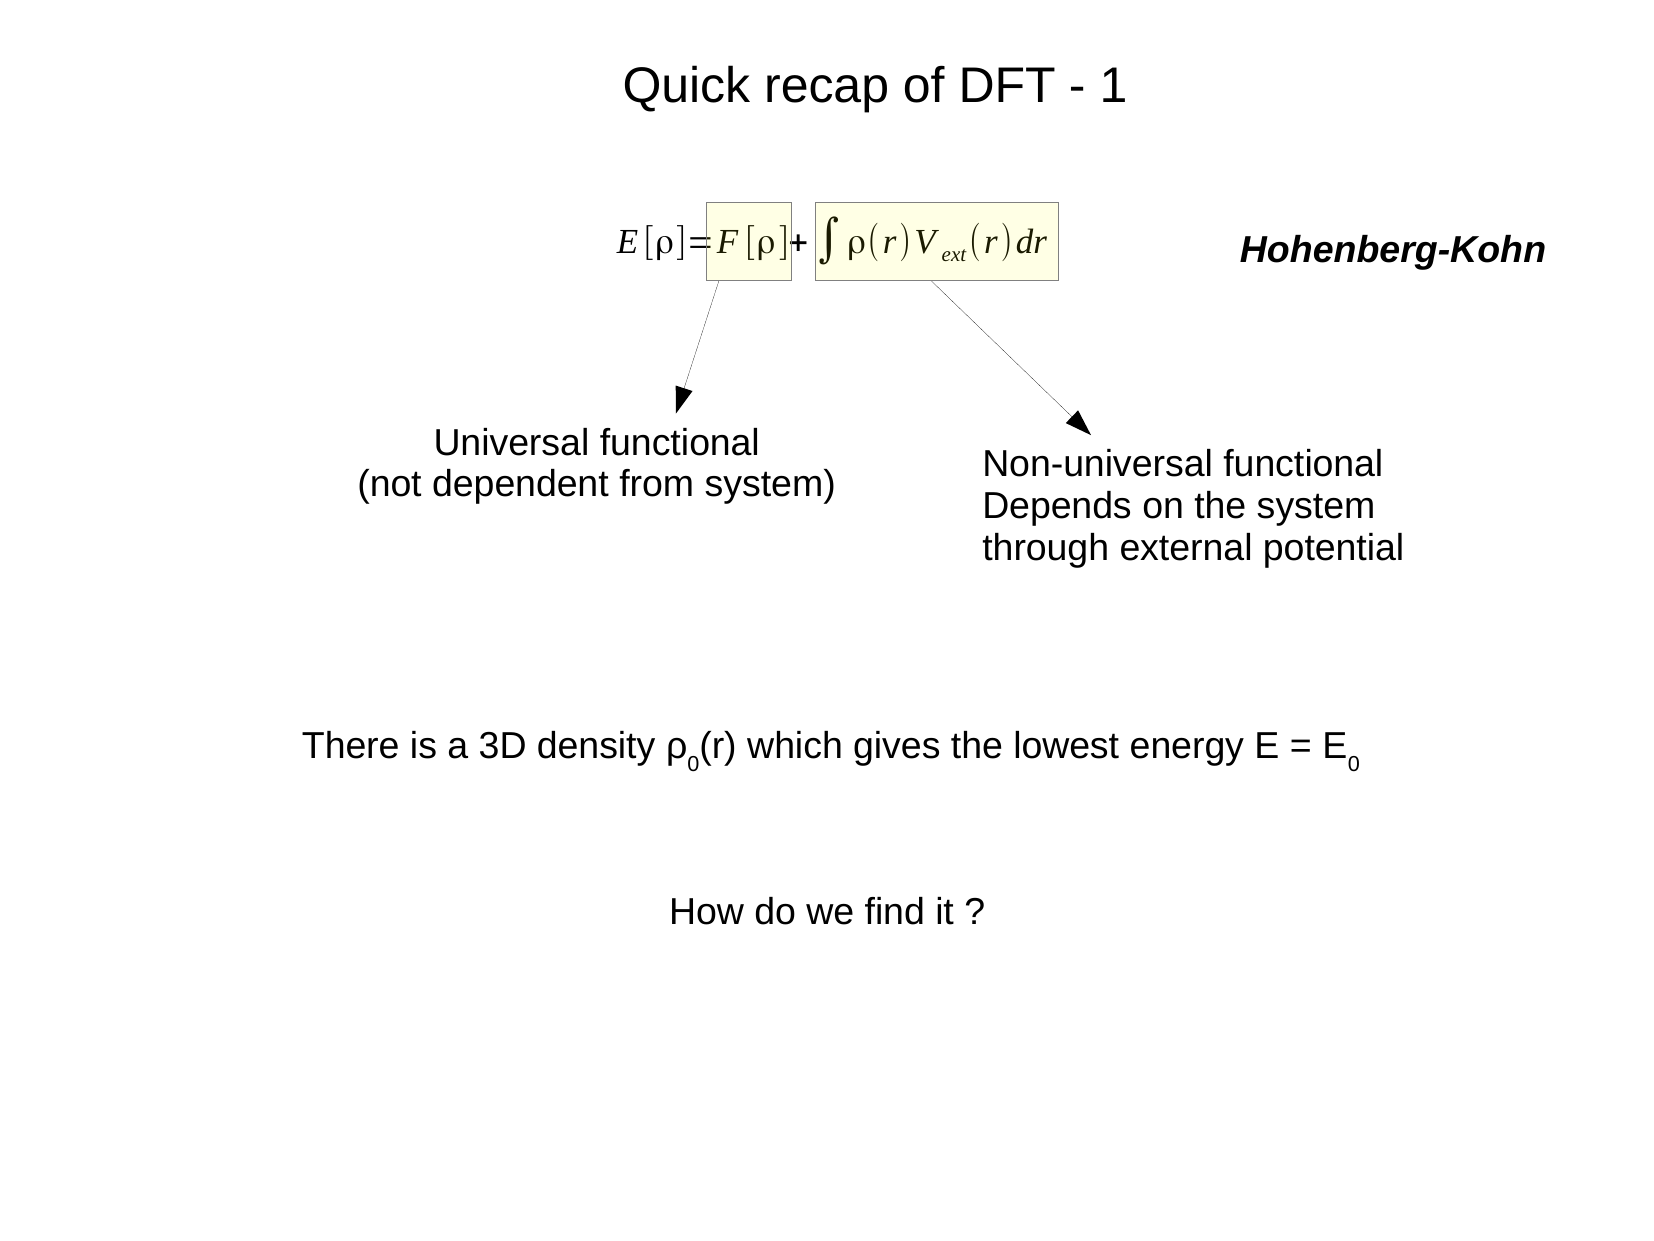

Quick recap of DFT - 1
Hohenberg-Kohn
Universal functional
(not dependent from system)
Non-universal functional
Depends on the system
through external potential
There is a 3D density ρ0(r) which gives the lowest energy E = E0
How do we find it ?